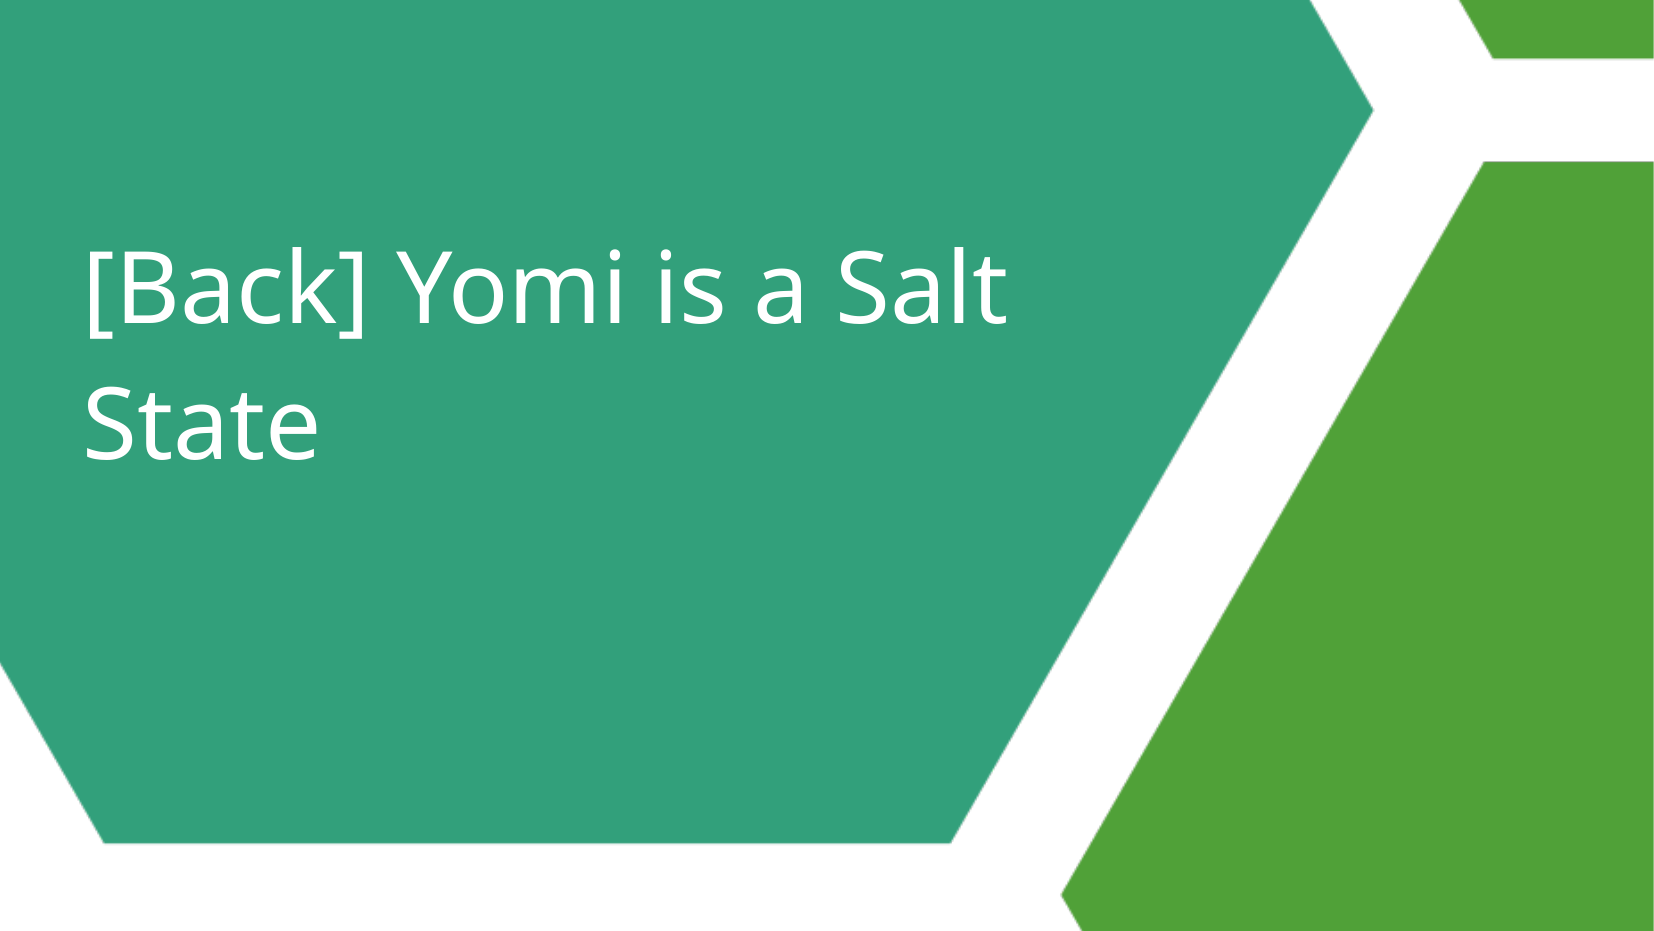

# [Back] Yomi is a Salt State